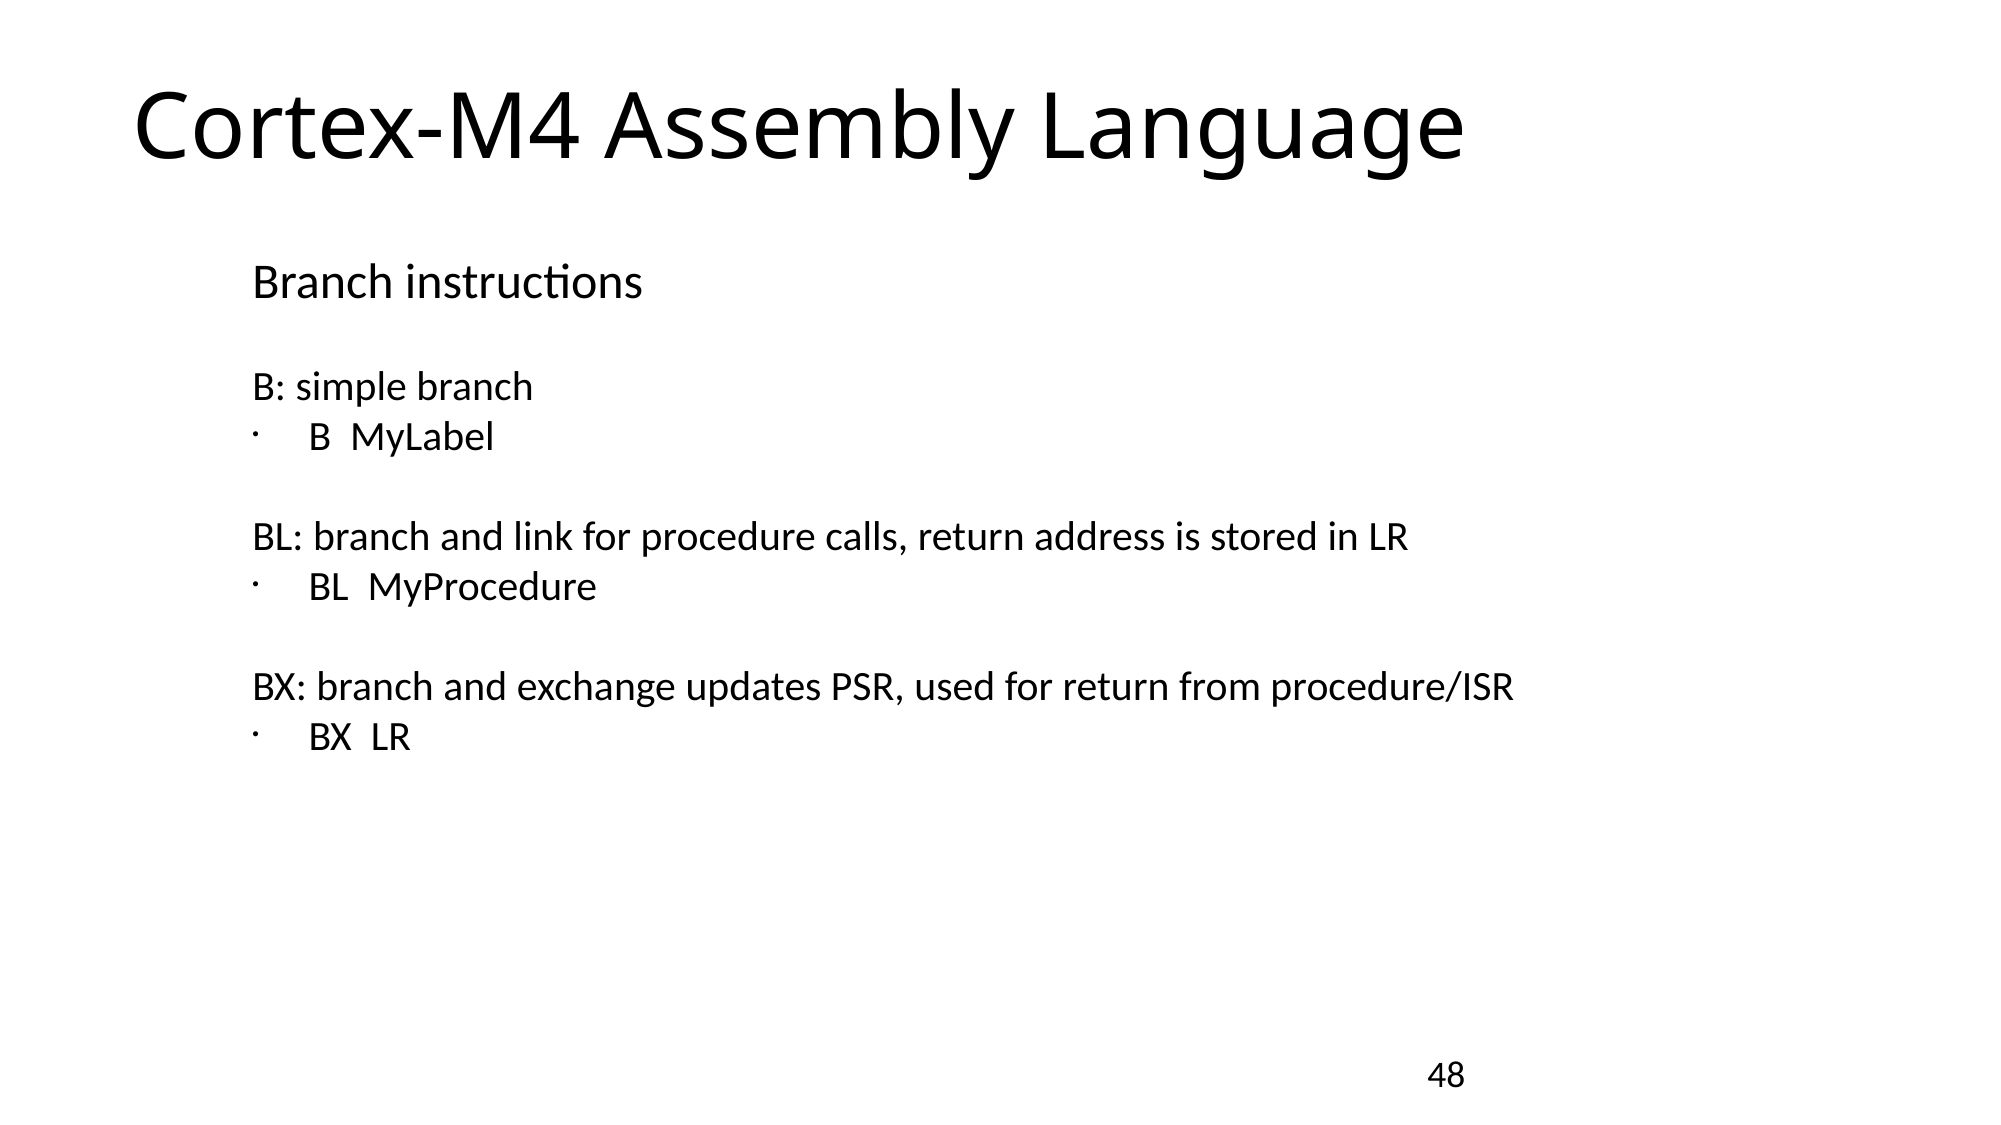

Cortex-M4 Assembly Language
Branch instructions
B: simple branch
B MyLabel
BL: branch and link for procedure calls, return address is stored in LR
BL MyProcedure
BX: branch and exchange updates PSR, used for return from procedure/ISR
BX LR